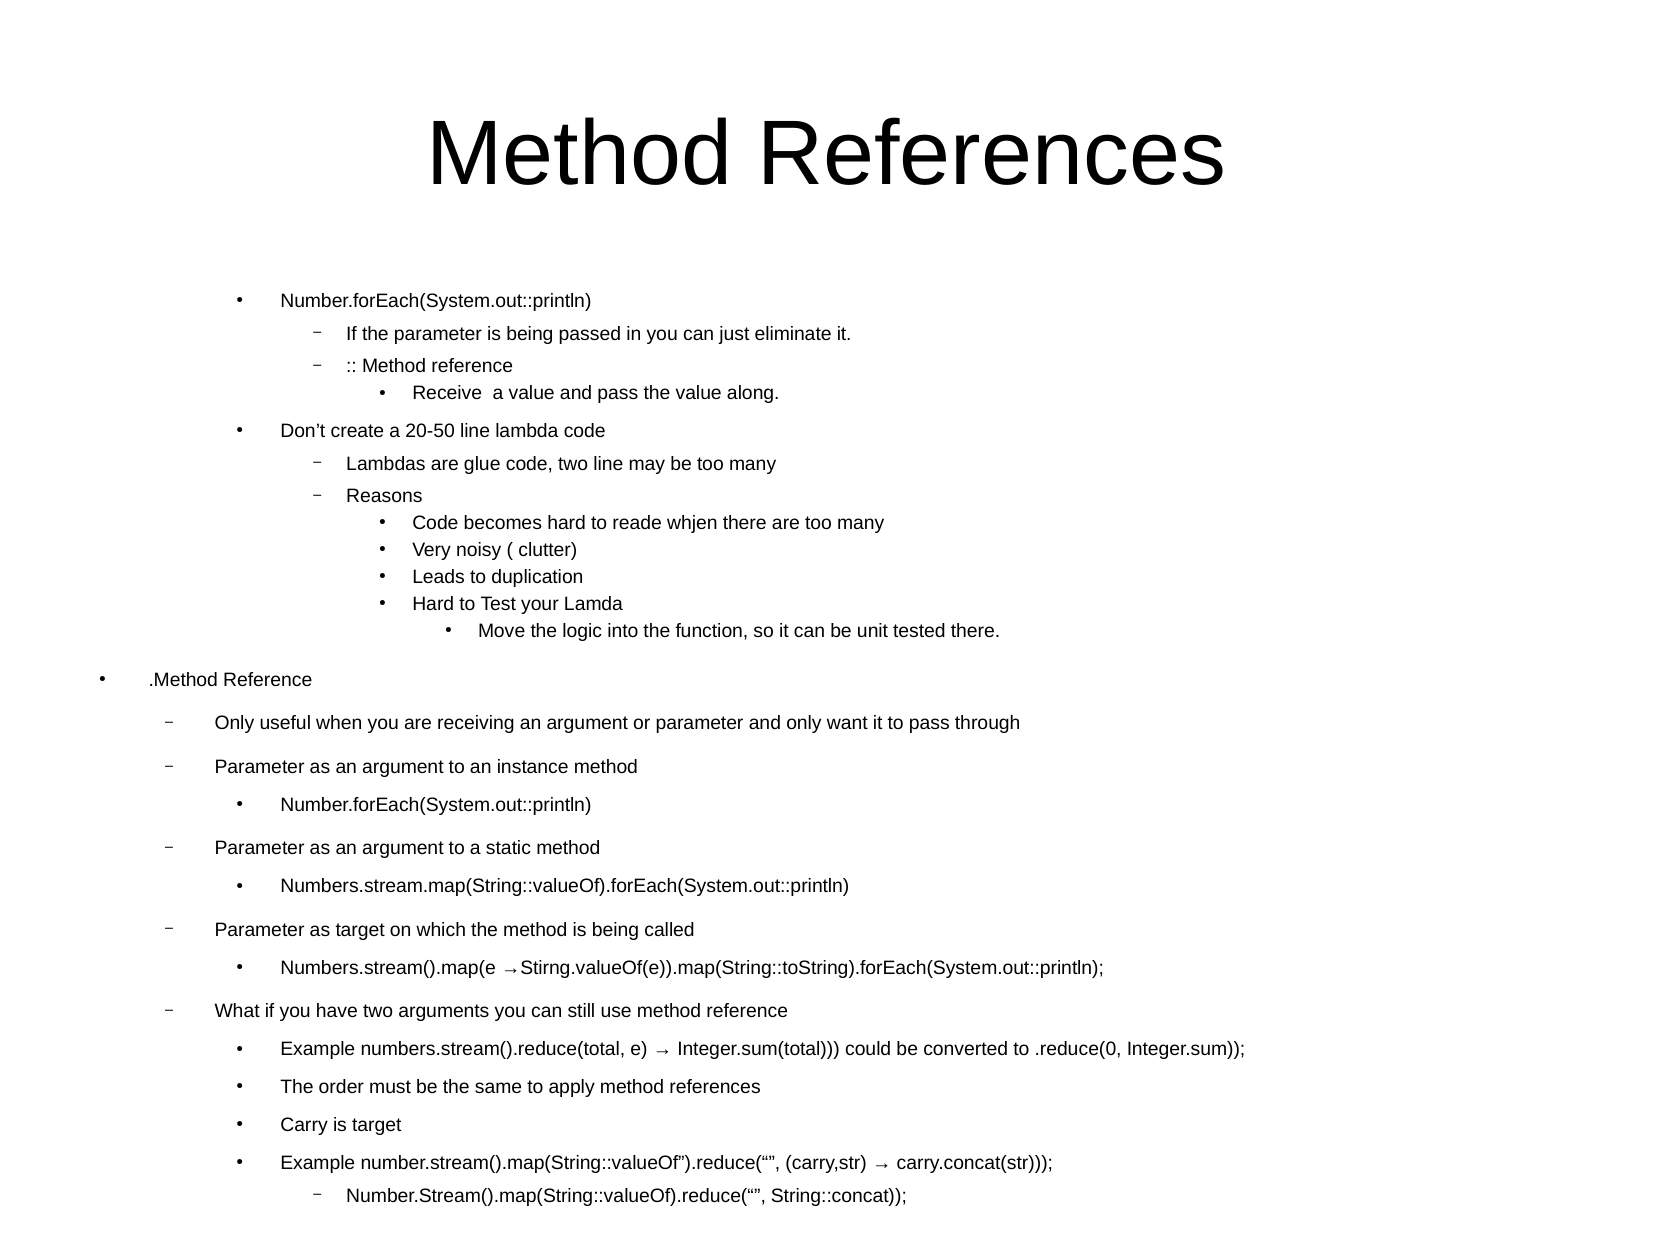

# Method References
Number.forEach(System.out::println)
If the parameter is being passed in you can just eliminate it.
:: Method reference
Receive a value and pass the value along.
Don’t create a 20-50 line lambda code
Lambdas are glue code, two line may be too many
Reasons
Code becomes hard to reade whjen there are too many
Very noisy ( clutter)
Leads to duplication
Hard to Test your Lamda
Move the logic into the function, so it can be unit tested there.
.Method Reference
Only useful when you are receiving an argument or parameter and only want it to pass through
Parameter as an argument to an instance method
Number.forEach(System.out::println)
Parameter as an argument to a static method
Numbers.stream.map(String::valueOf).forEach(System.out::println)
Parameter as target on which the method is being called
Numbers.stream().map(e →Stirng.valueOf(e)).map(String::toString).forEach(System.out::println);
What if you have two arguments you can still use method reference
Example numbers.stream().reduce(total, e) → Integer.sum(total))) could be converted to .reduce(0, Integer.sum));
The order must be the same to apply method references
Carry is target
Example number.stream().map(String::valueOf”).reduce(“”, (carry,str) → carry.concat(str)));
Number.Stream().map(String::valueOf).reduce(“”, String::concat));